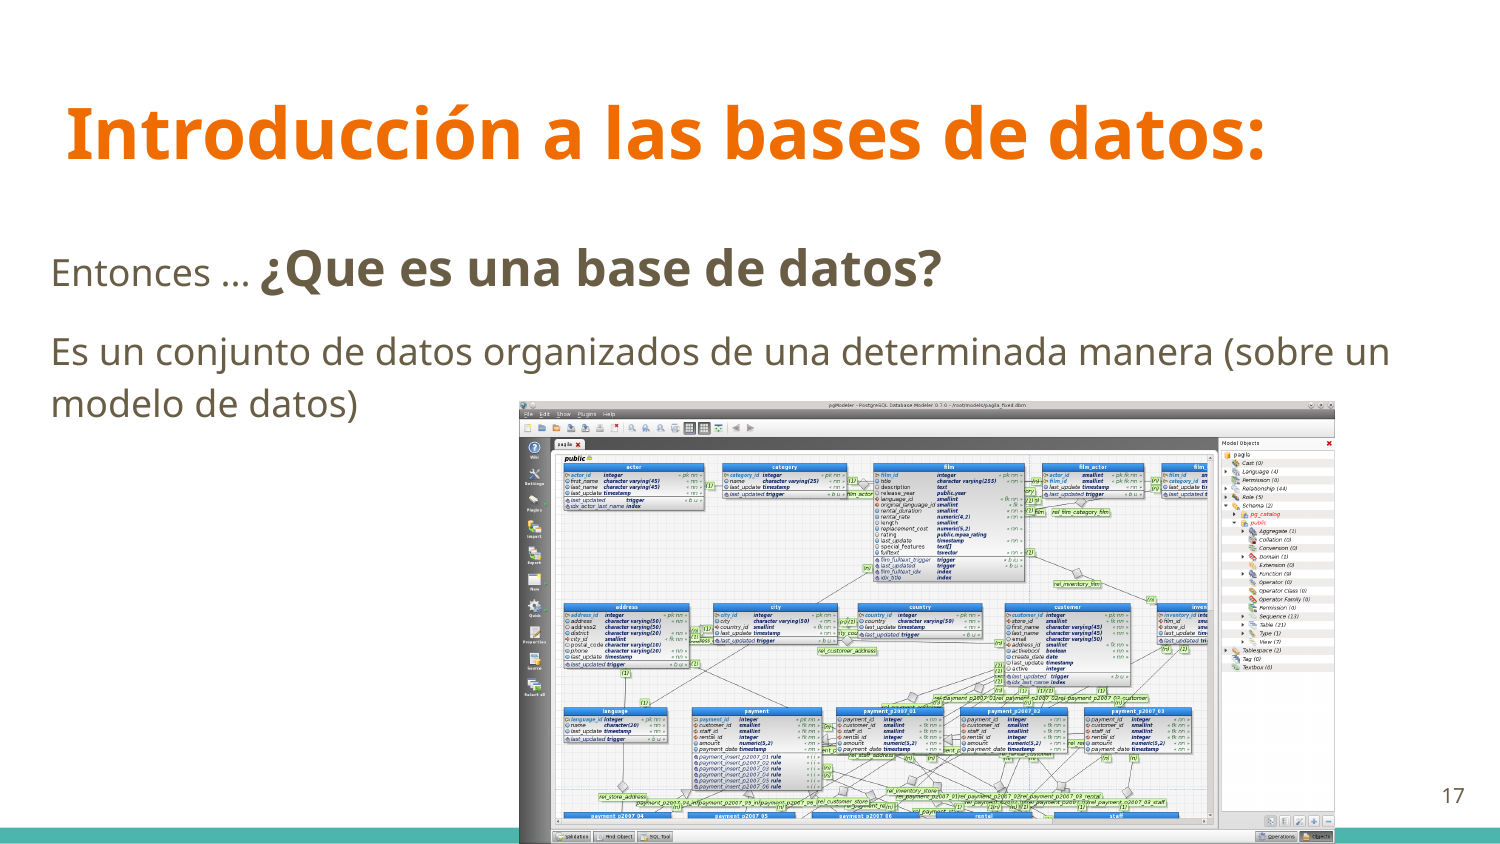

# Introducción a las bases de datos:
Entonces ... ¿Que es una base de datos?
Es un conjunto de datos organizados de una determinada manera (sobre un modelo de datos)